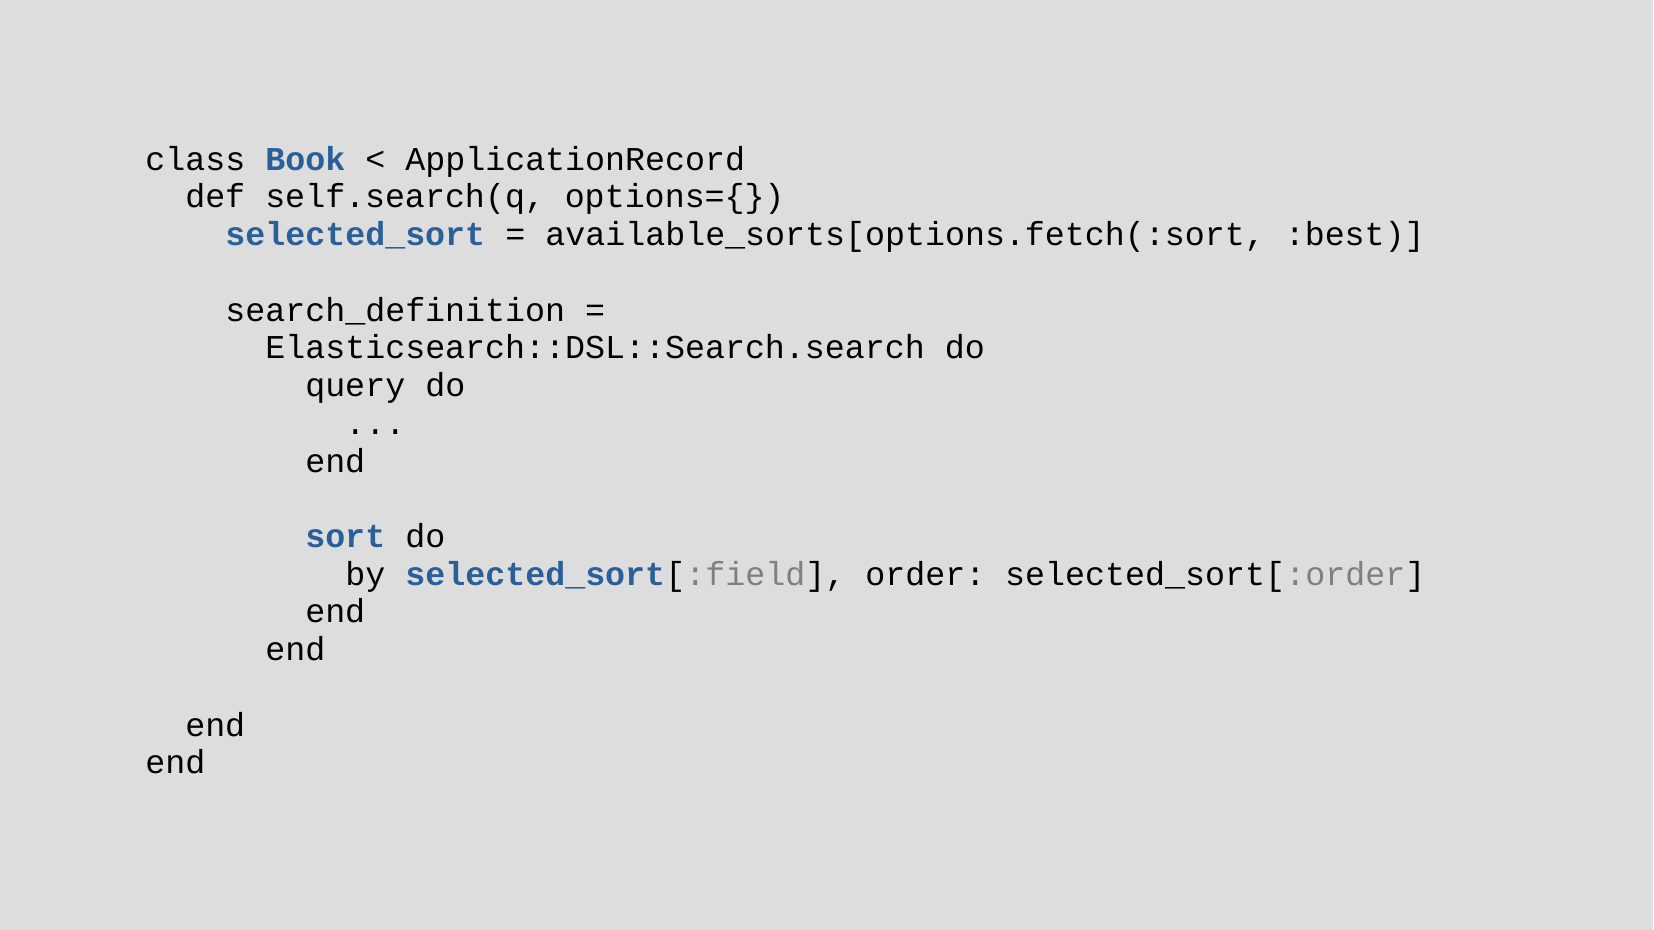

class Book < ApplicationRecord
 def self.search(q, options={})
 selected_sort = available_sorts[options.fetch(:sort, :best)]
 search_definition =
 Elasticsearch::DSL::Search.search do
 query do
 ...
 end
 sort do
 by selected_sort[:field], order: selected_sort[:order]
 end
 end
 end
end